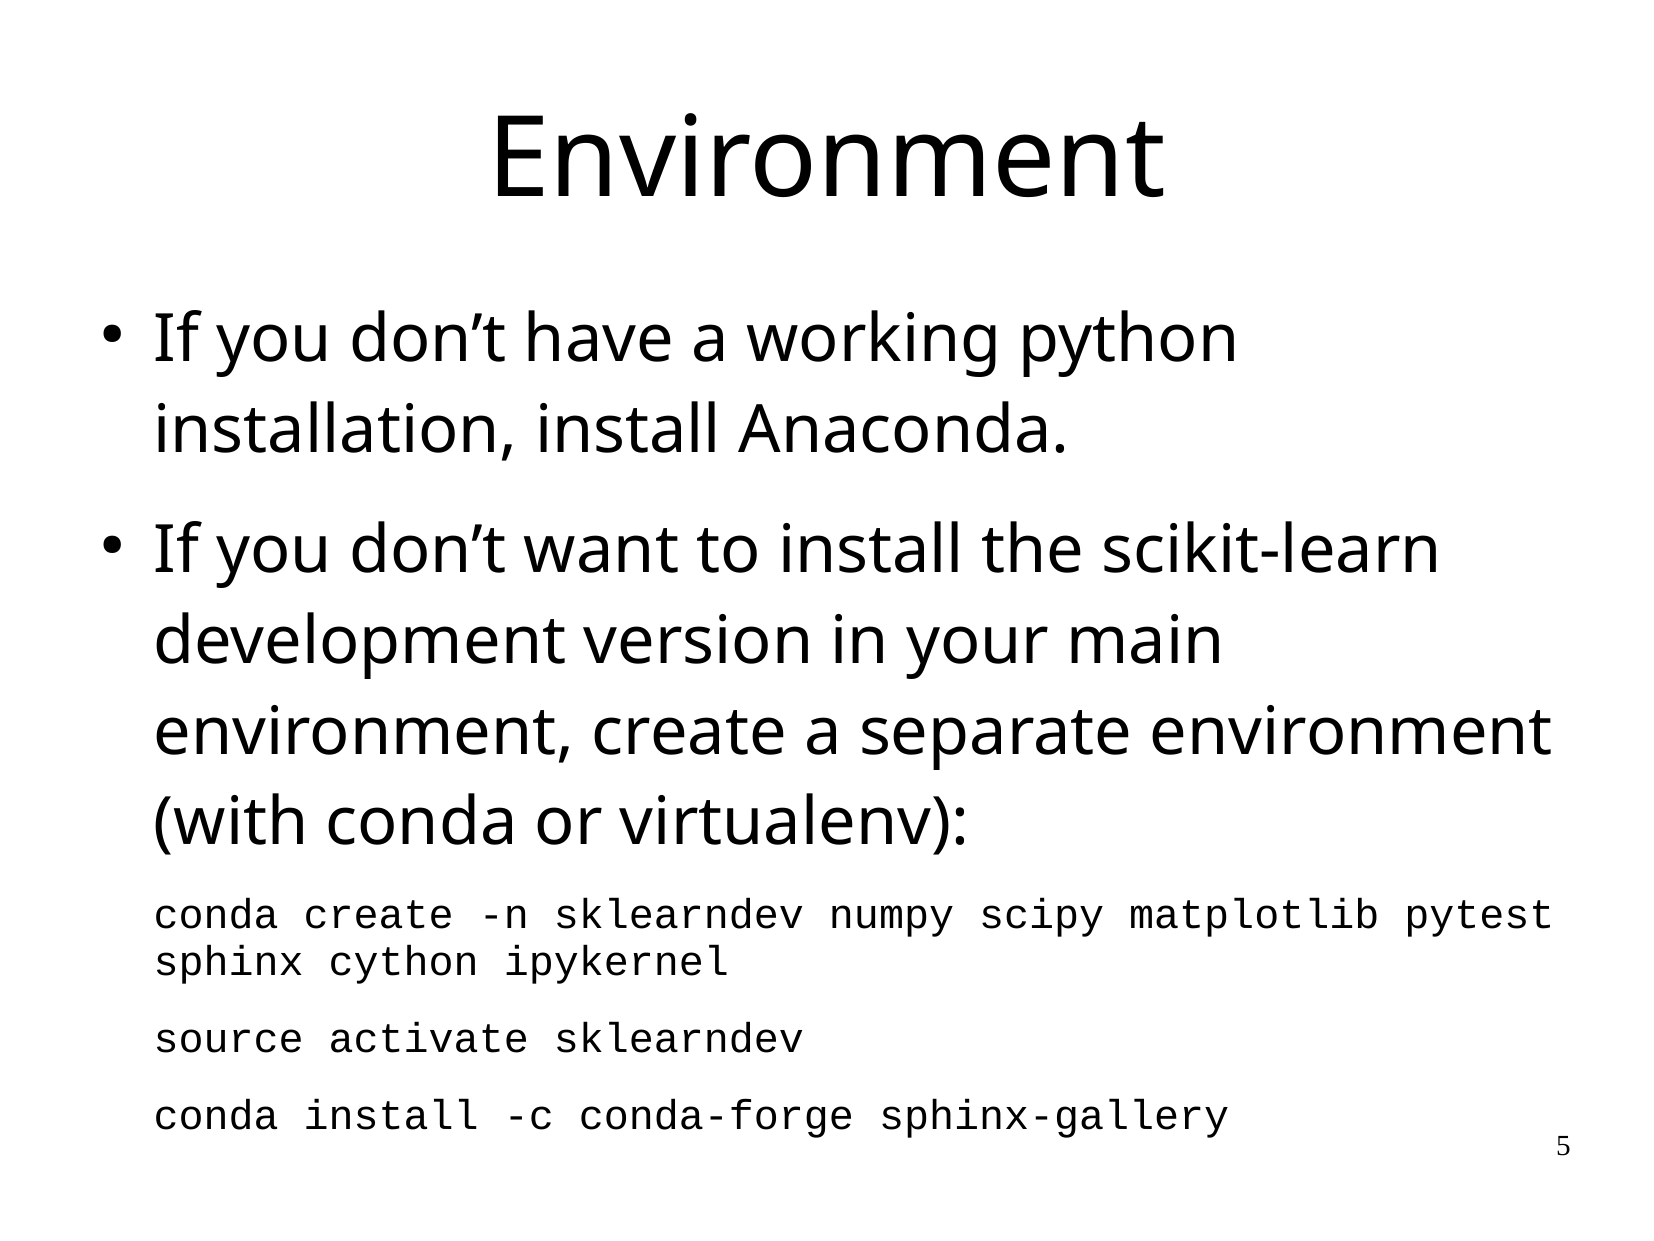

# Environment
If you don’t have a working python installation, install Anaconda.
If you don’t want to install the scikit-learn development version in your main environment, create a separate environment (with conda or virtualenv):
conda create -n sklearndev numpy scipy matplotlib pytest sphinx cython ipykernel
source activate sklearndev
conda install -c conda-forge sphinx-gallery
5